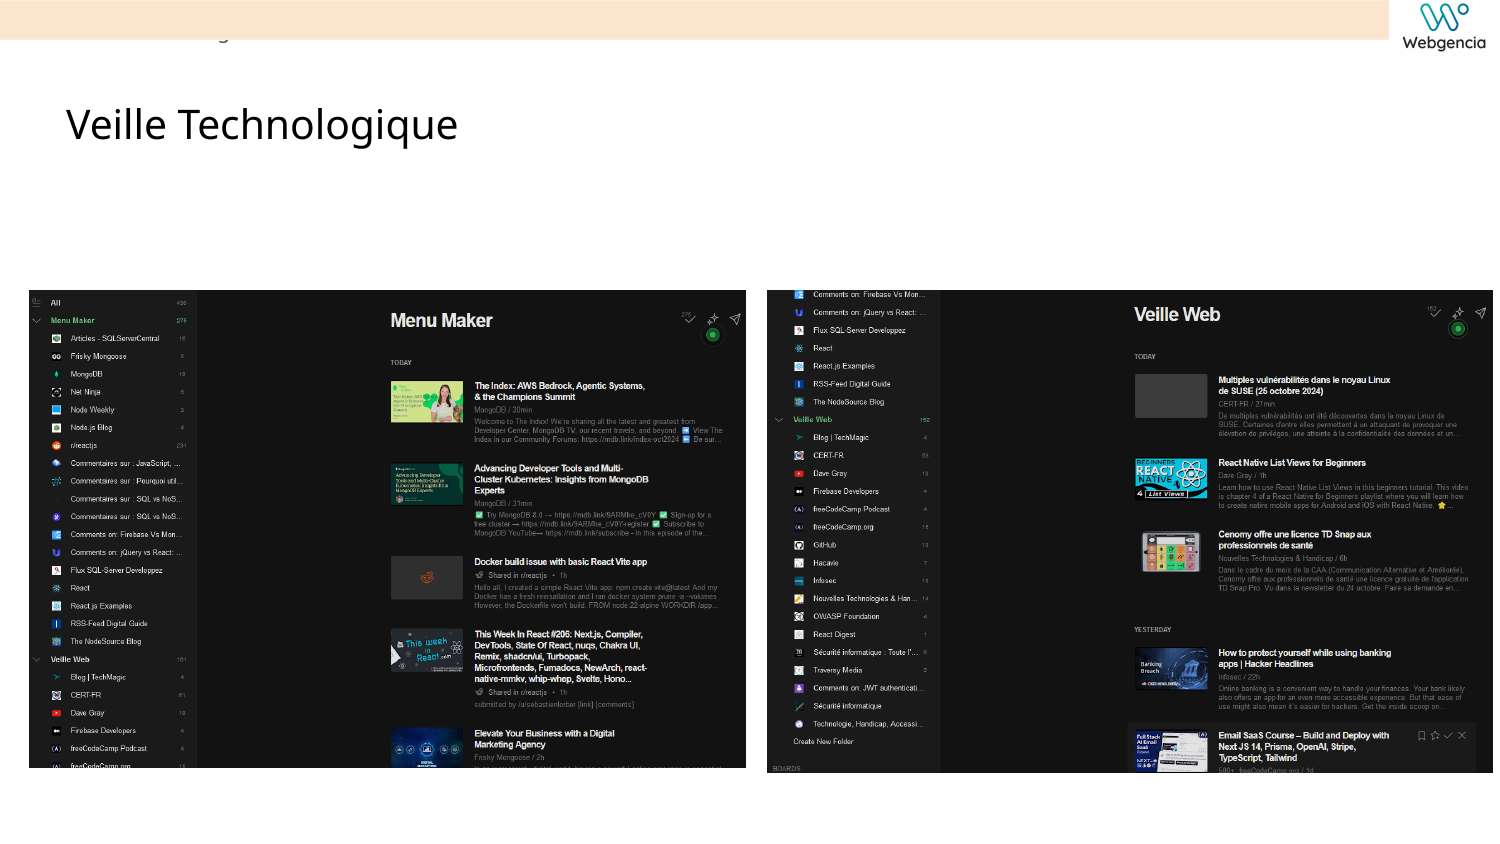

Présentation de l’usage du no-code
# Veille Technologique